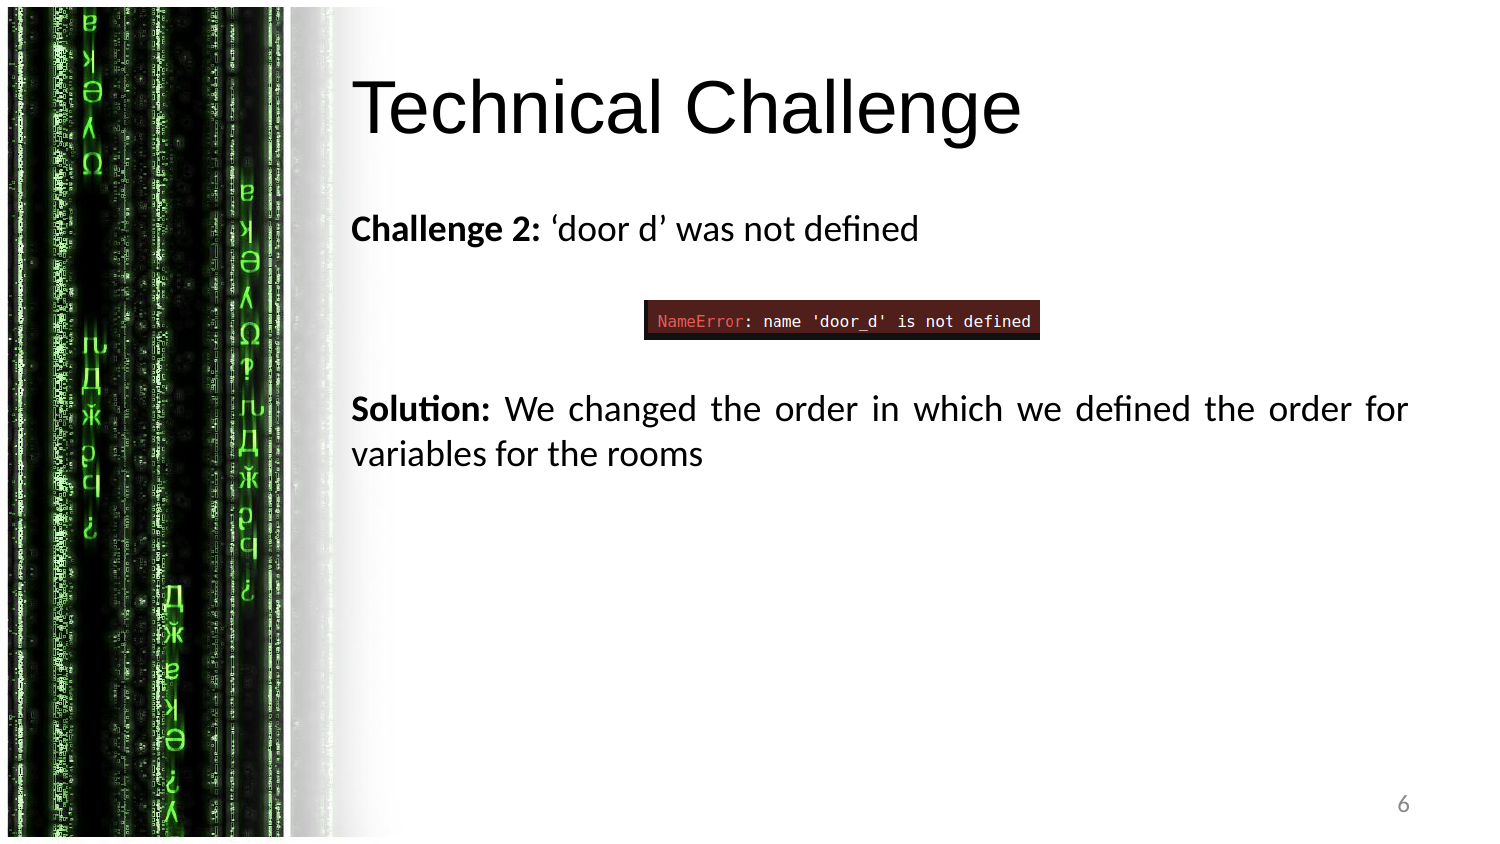

# Technical Challenge
Challenge 2: ‘door d’ was not defined
Solution: We changed the order in which we defined the order for variables for the rooms